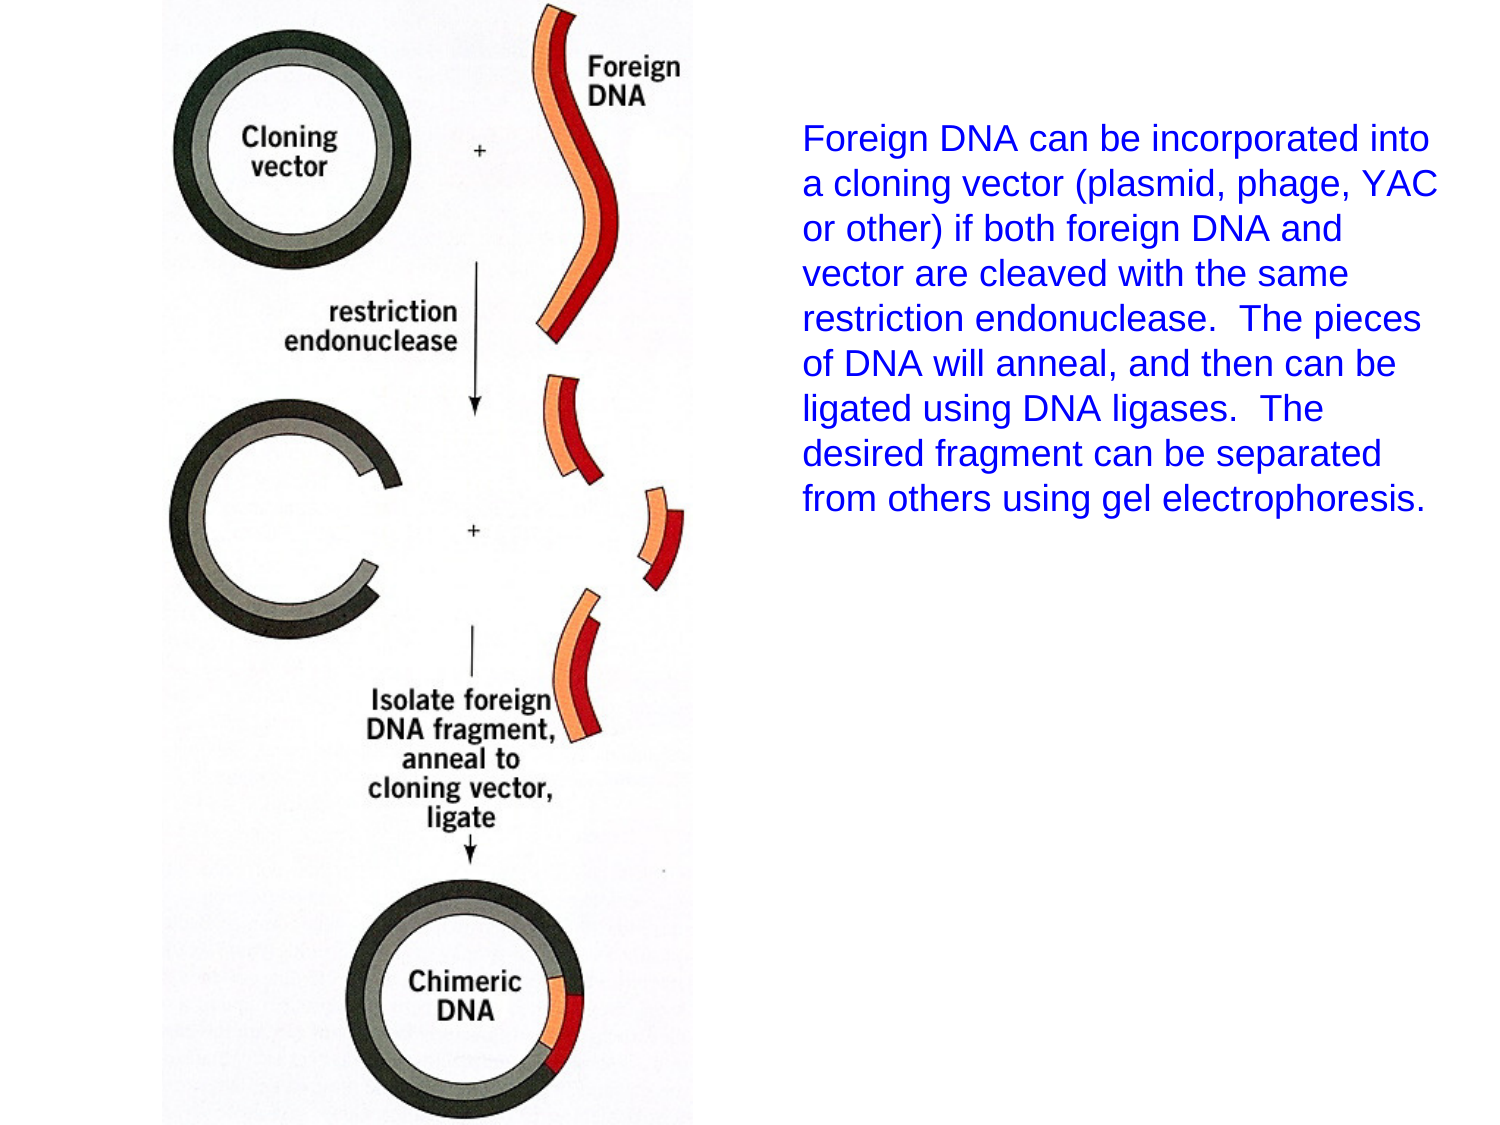

Foreign DNA can be incorporated into a cloning vector (plasmid, phage, YAC or other) if both foreign DNA and vector are cleaved with the same restriction endonuclease. The pieces of DNA will anneal, and then can be ligated using DNA ligases. The desired fragment can be separated from others using gel electrophoresis.